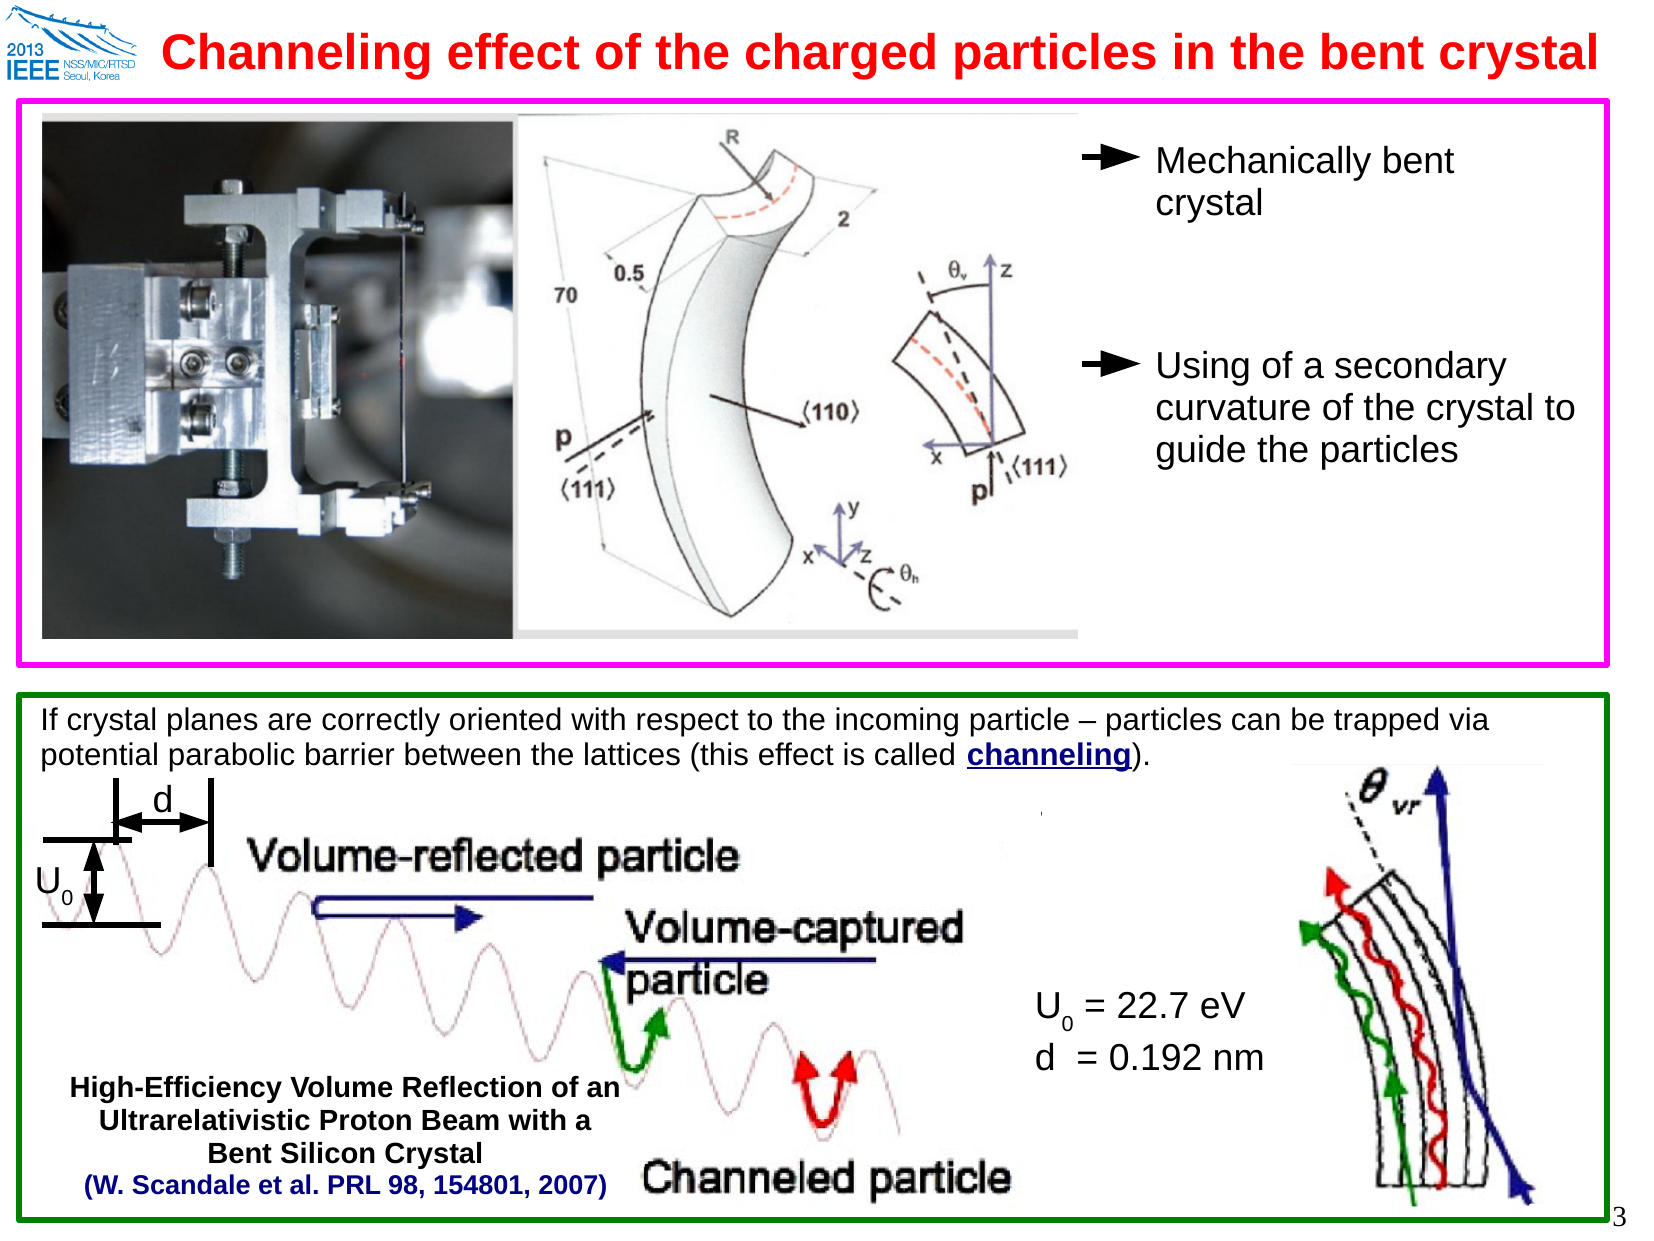

Channeling effect of the charged particles in the bent crystal
Mechanically bent crystal
Using of a secondary curvature of the crystal to guide the particles
If crystal planes are correctly oriented with respect to the incoming particle – particles can be trapped via potential parabolic barrier between the lattices (this effect is called channeling).
d
U0
U0 = 22.7 eV
d = 0.192 nm
High-Efficiency Volume Reflection of an Ultrarelativistic Proton Beam with a Bent Silicon Crystal
(W. Scandale et al. PRL 98, 154801, 2007)
L. Burmistrov 2013
3